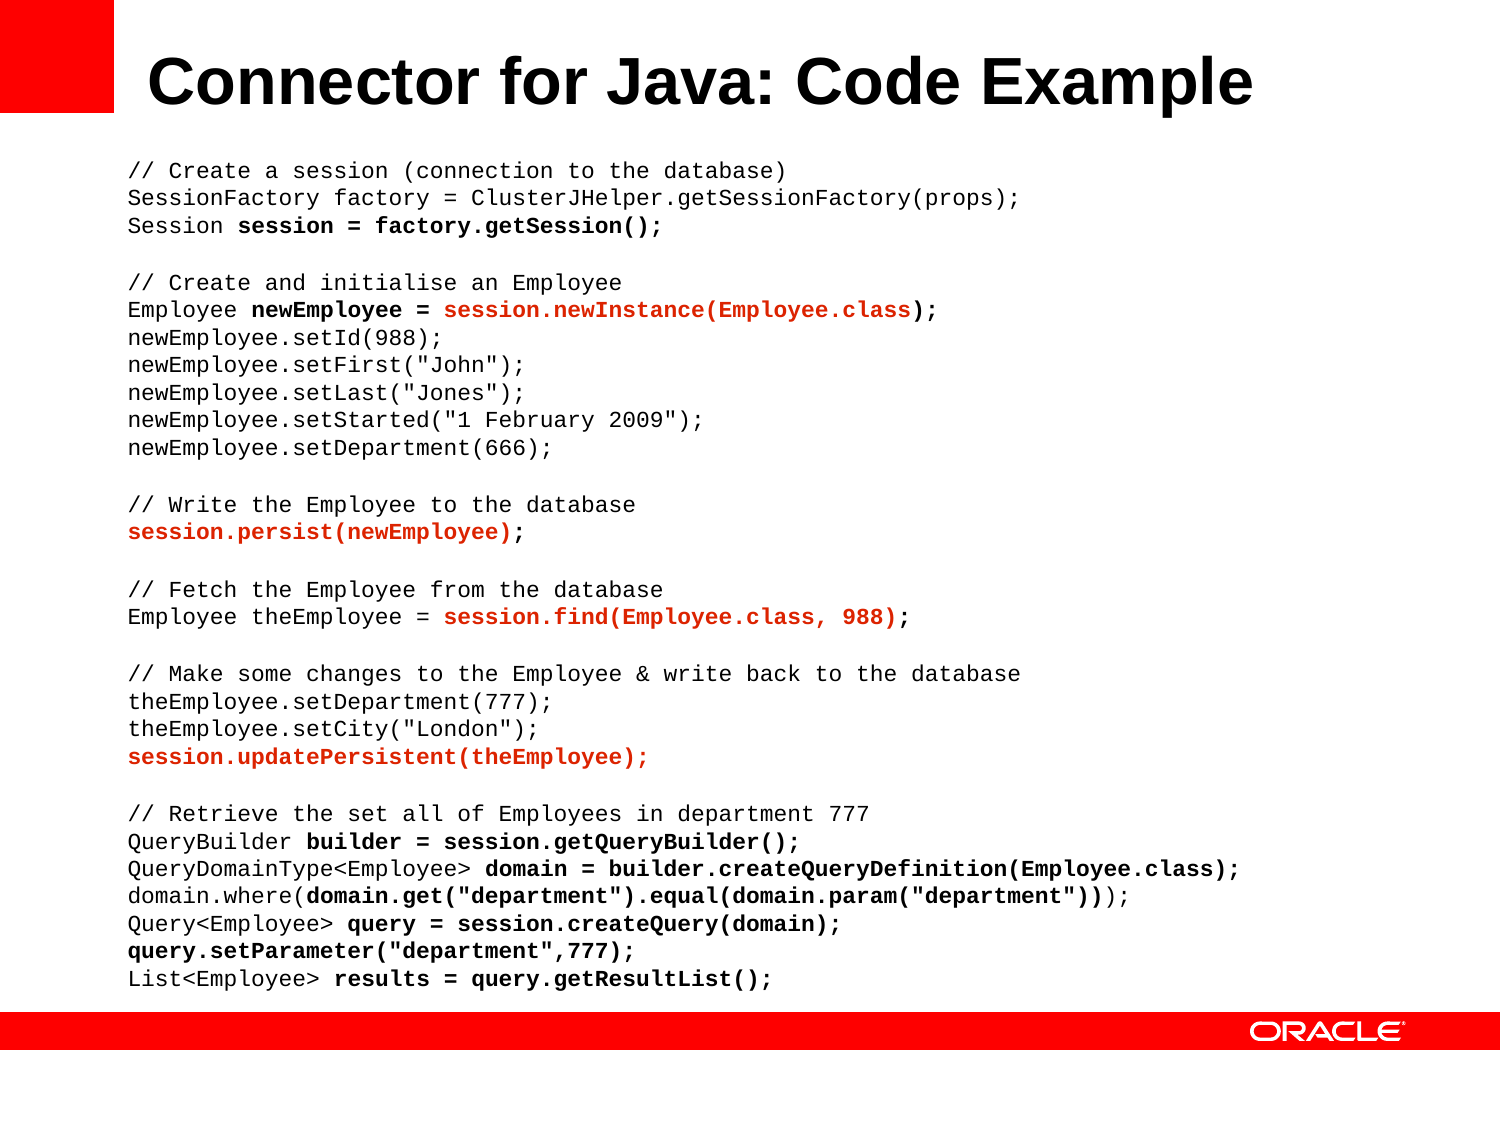

# Connector for Java: Code Example
// Create a session (connection to the database)
SessionFactory factory = ClusterJHelper.getSessionFactory(props);
Session session = factory.getSession();
// Create and initialise an Employee
Employee newEmployee = session.newInstance(Employee.class);
newEmployee.setId(988);
newEmployee.setFirst("John");
newEmployee.setLast("Jones");
newEmployee.setStarted("1 February 2009");
newEmployee.setDepartment(666);
// Write the Employee to the database
session.persist(newEmployee);
// Fetch the Employee from the database
Employee theEmployee = session.find(Employee.class, 988);
// Make some changes to the Employee & write back to the database
theEmployee.setDepartment(777);
theEmployee.setCity("London");
session.updatePersistent(theEmployee);
// Retrieve the set all of Employees in department 777
QueryBuilder builder = session.getQueryBuilder();
QueryDomainType<Employee> domain = builder.createQueryDefinition(Employee.class);
domain.where(domain.get("department").equal(domain.param("department")));
Query<Employee> query = session.createQuery(domain);
query.setParameter("department",777);
List<Employee> results = query.getResultList();